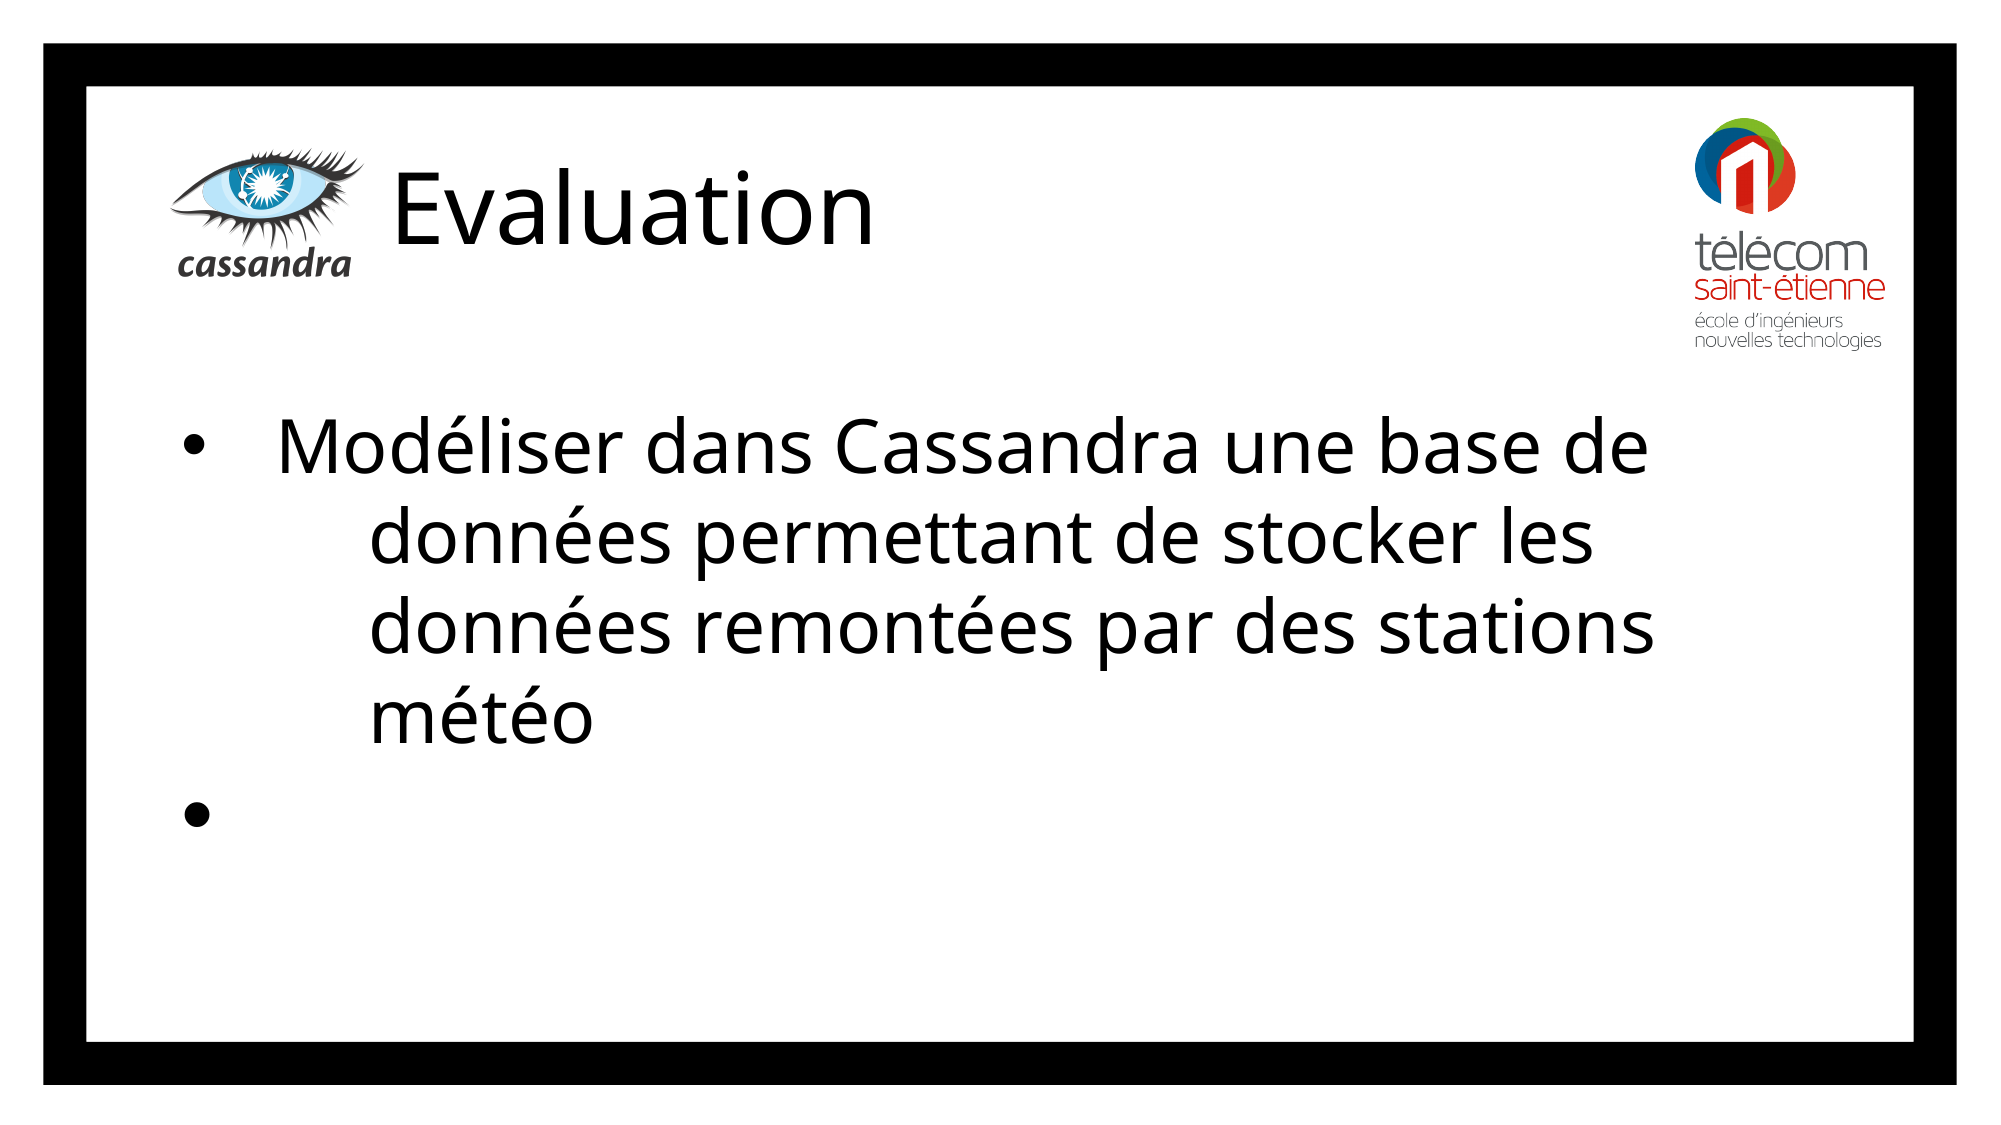

# Evaluation
Modéliser dans Cassandra une base de données permettant de stocker les données remontées par des stations météo